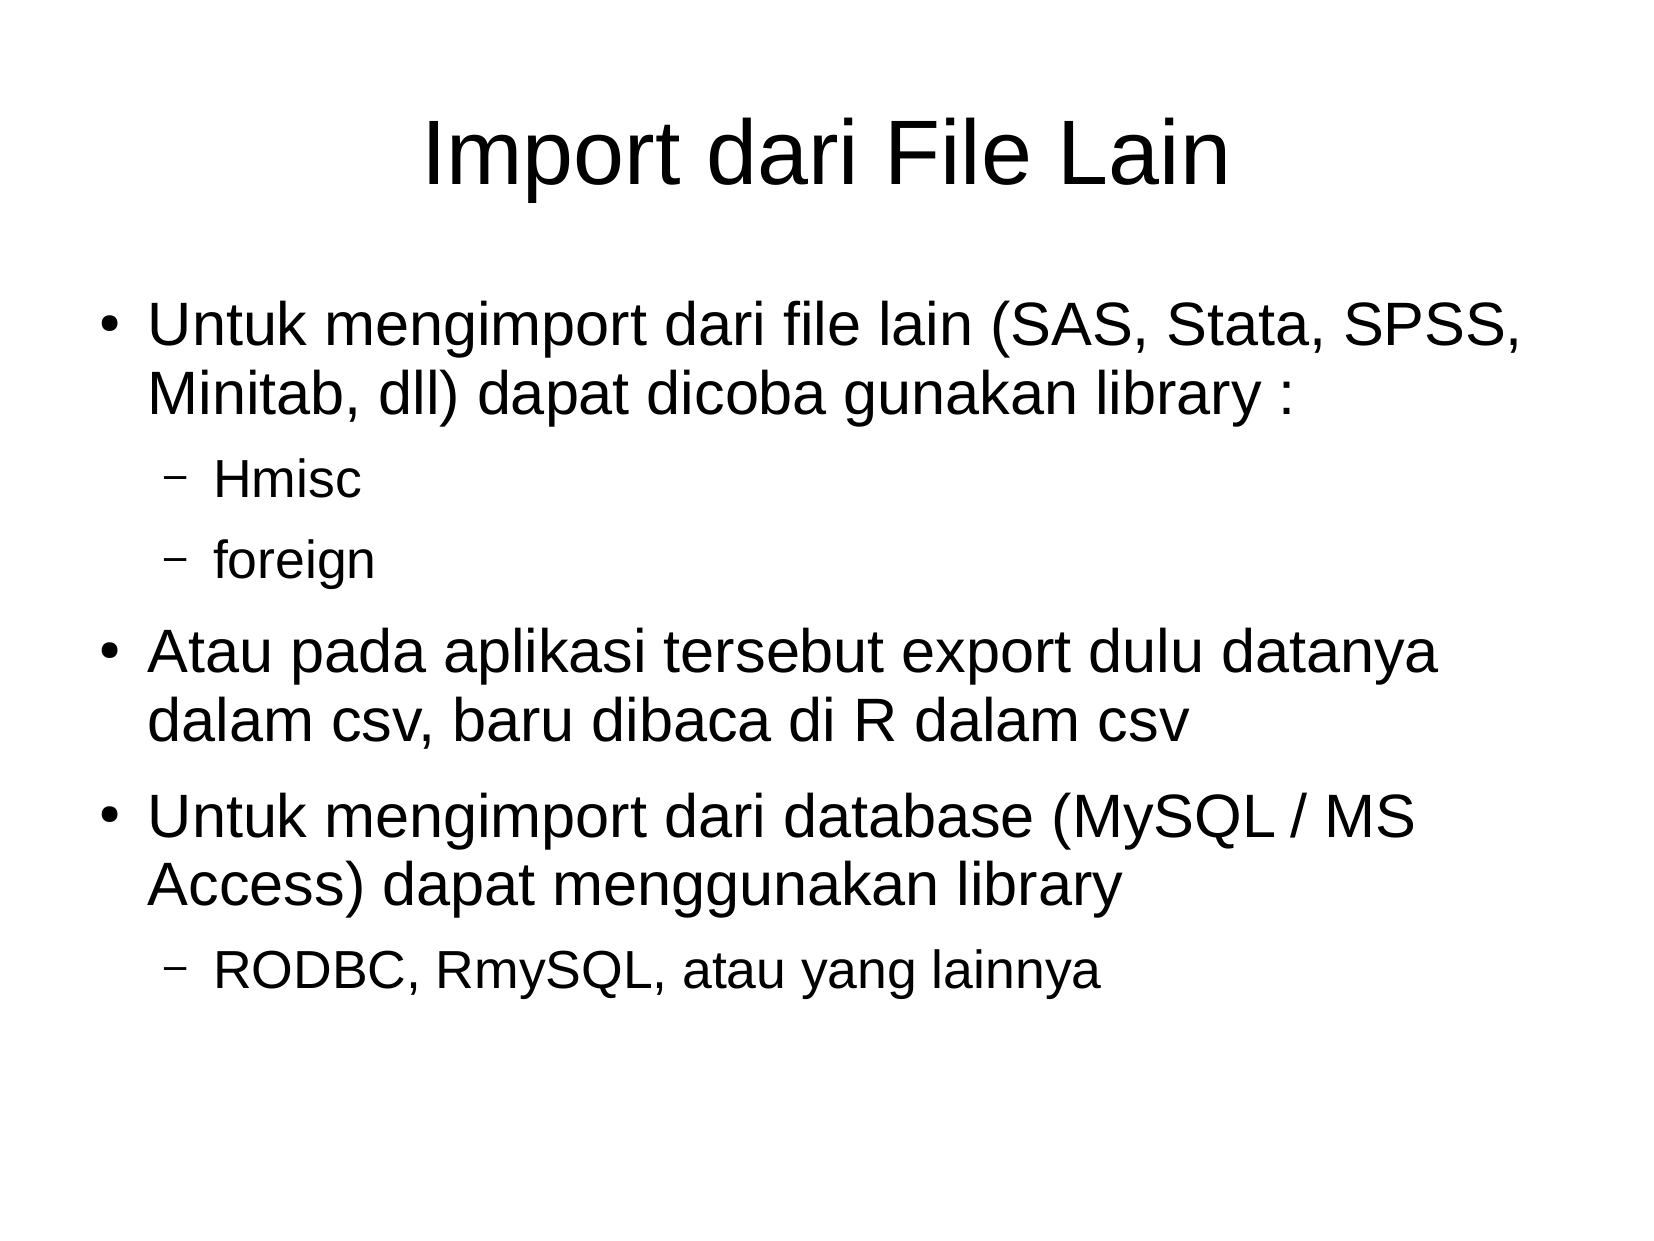

# Import dari File Lain
Untuk mengimport dari file lain (SAS, Stata, SPSS, Minitab, dll) dapat dicoba gunakan library :
Hmisc
foreign
Atau pada aplikasi tersebut export dulu datanya dalam csv, baru dibaca di R dalam csv
Untuk mengimport dari database (MySQL / MS Access) dapat menggunakan library
RODBC, RmySQL, atau yang lainnya